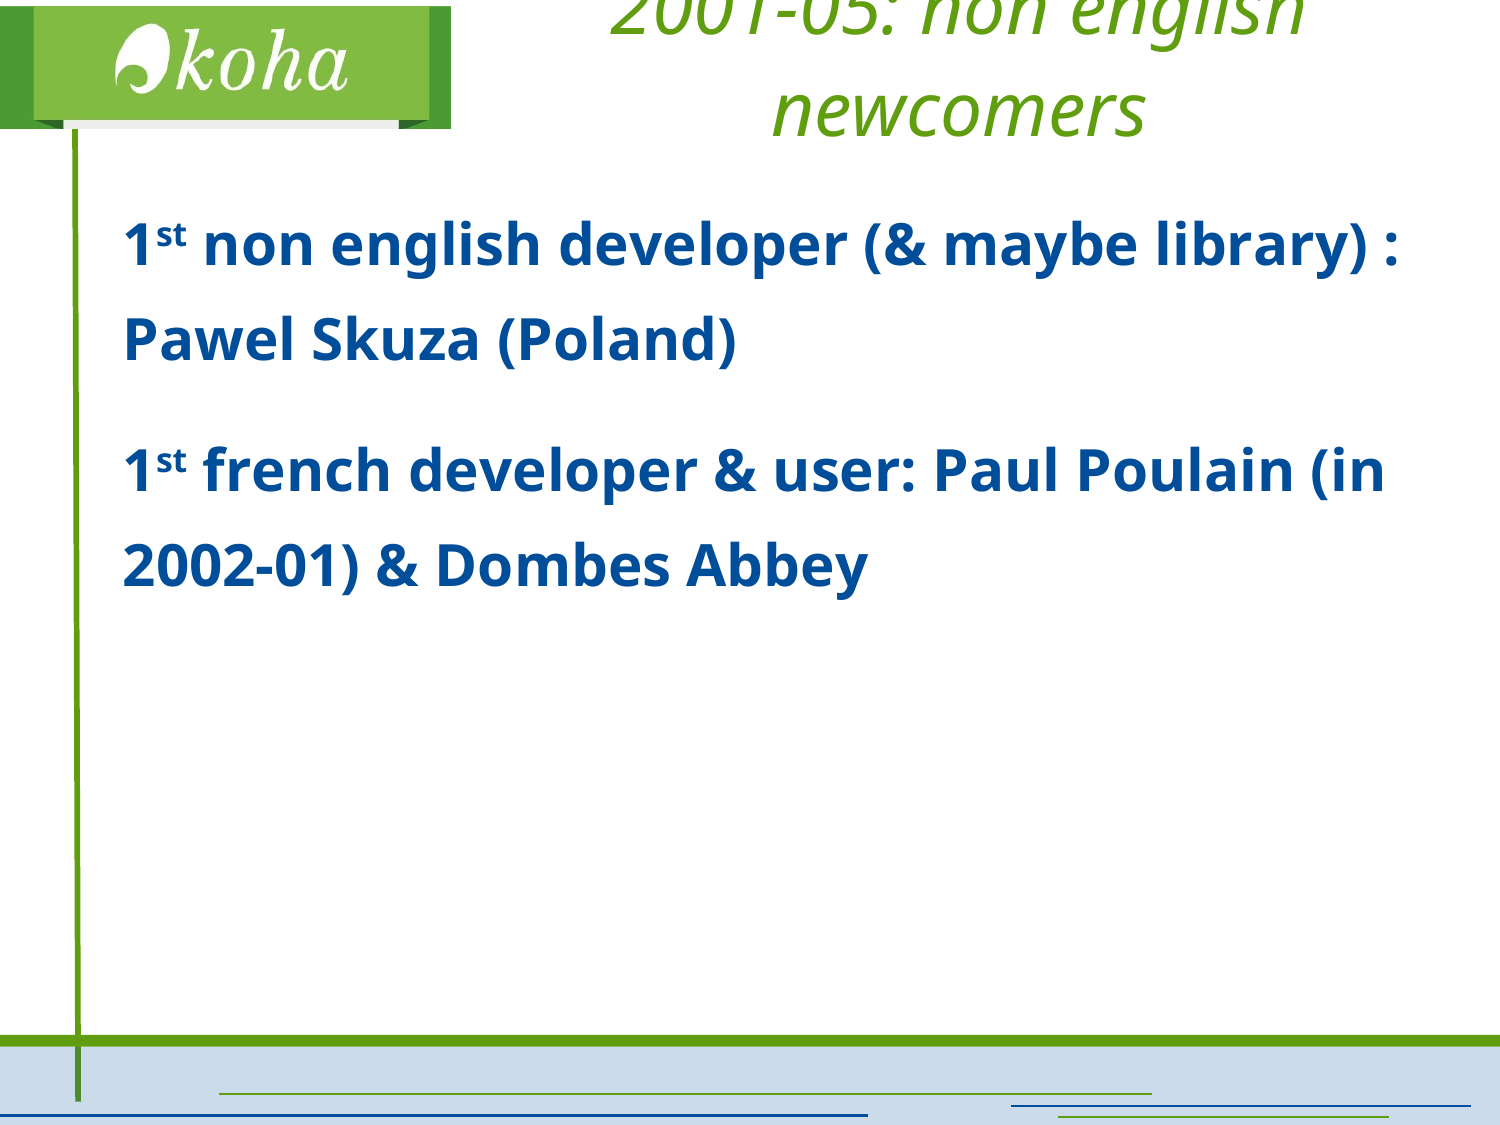

# 2001-05: non english newcomers
1st non english developer (& maybe library) : Pawel Skuza (Poland)
1st french developer & user: Paul Poulain (in 2002-01) & Dombes Abbey